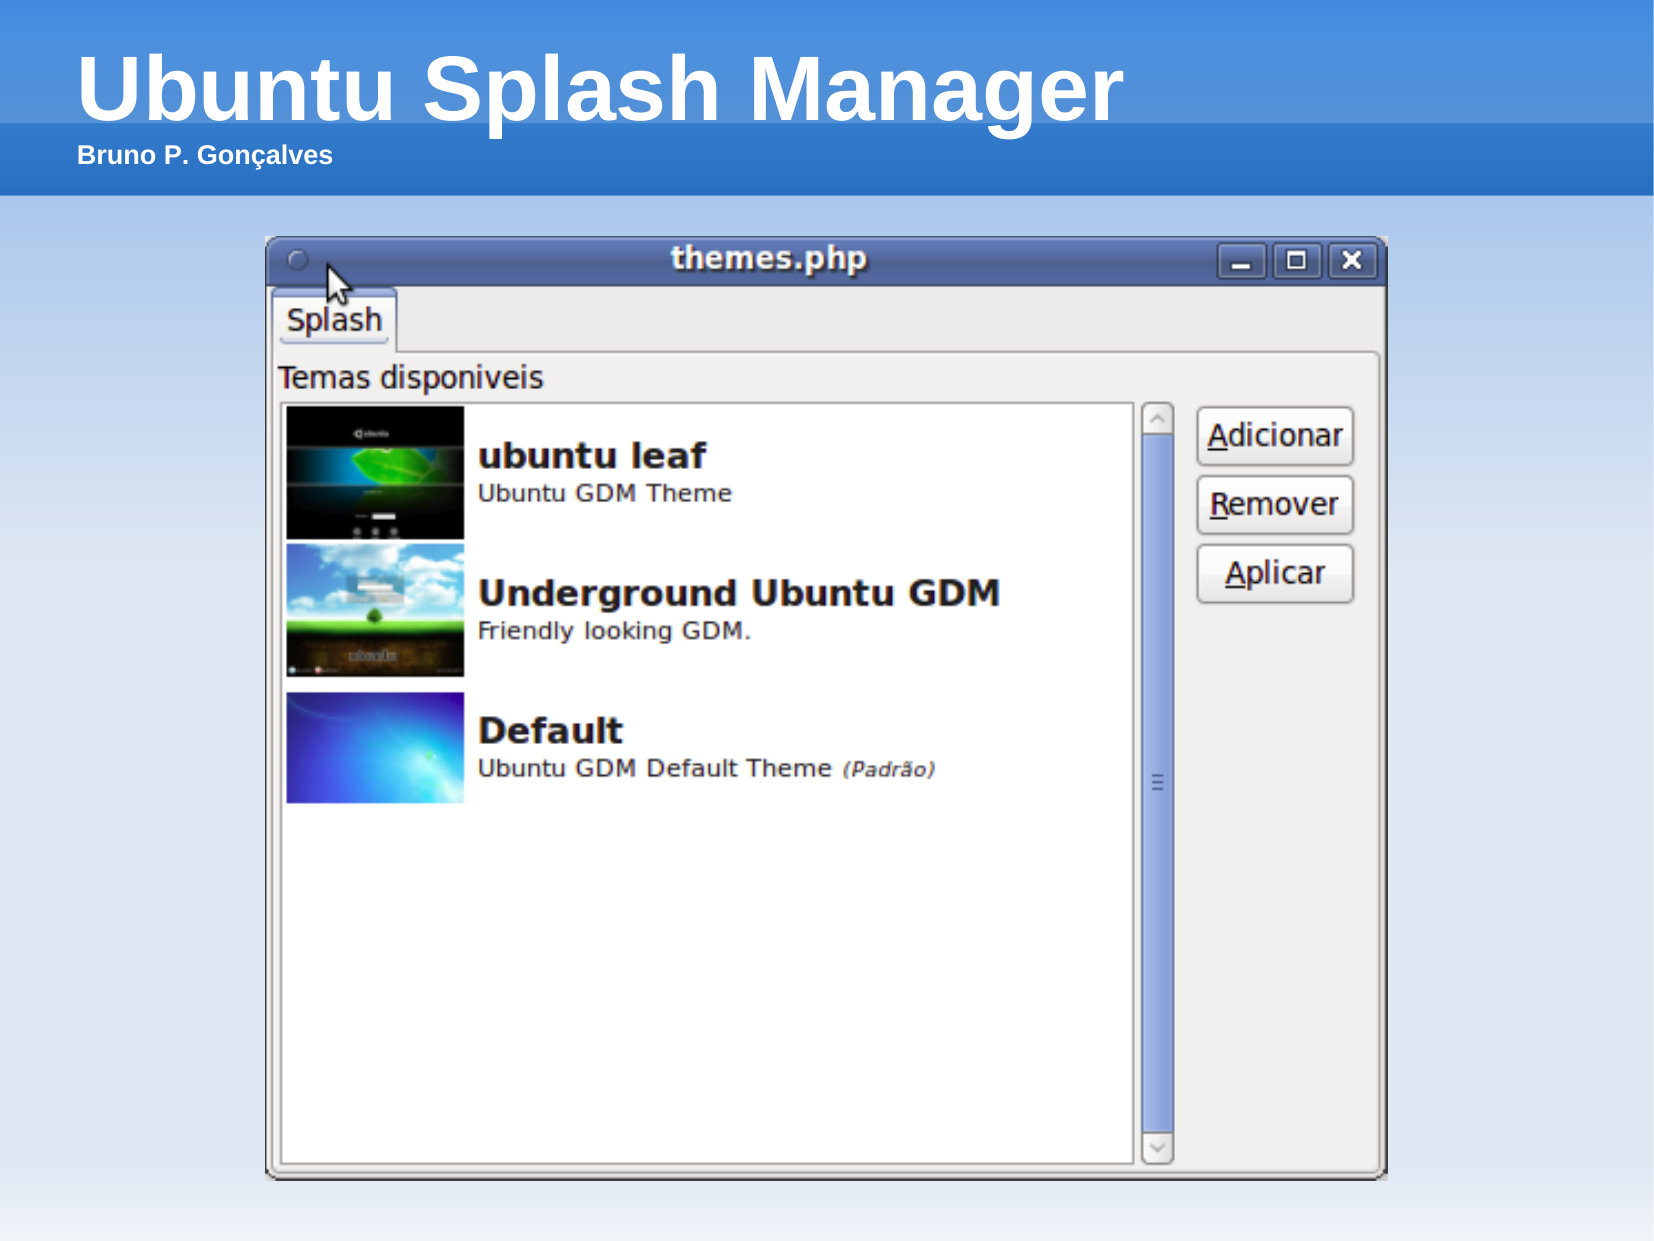

# Ubuntu Splash Manager Bruno P. Gonçalves